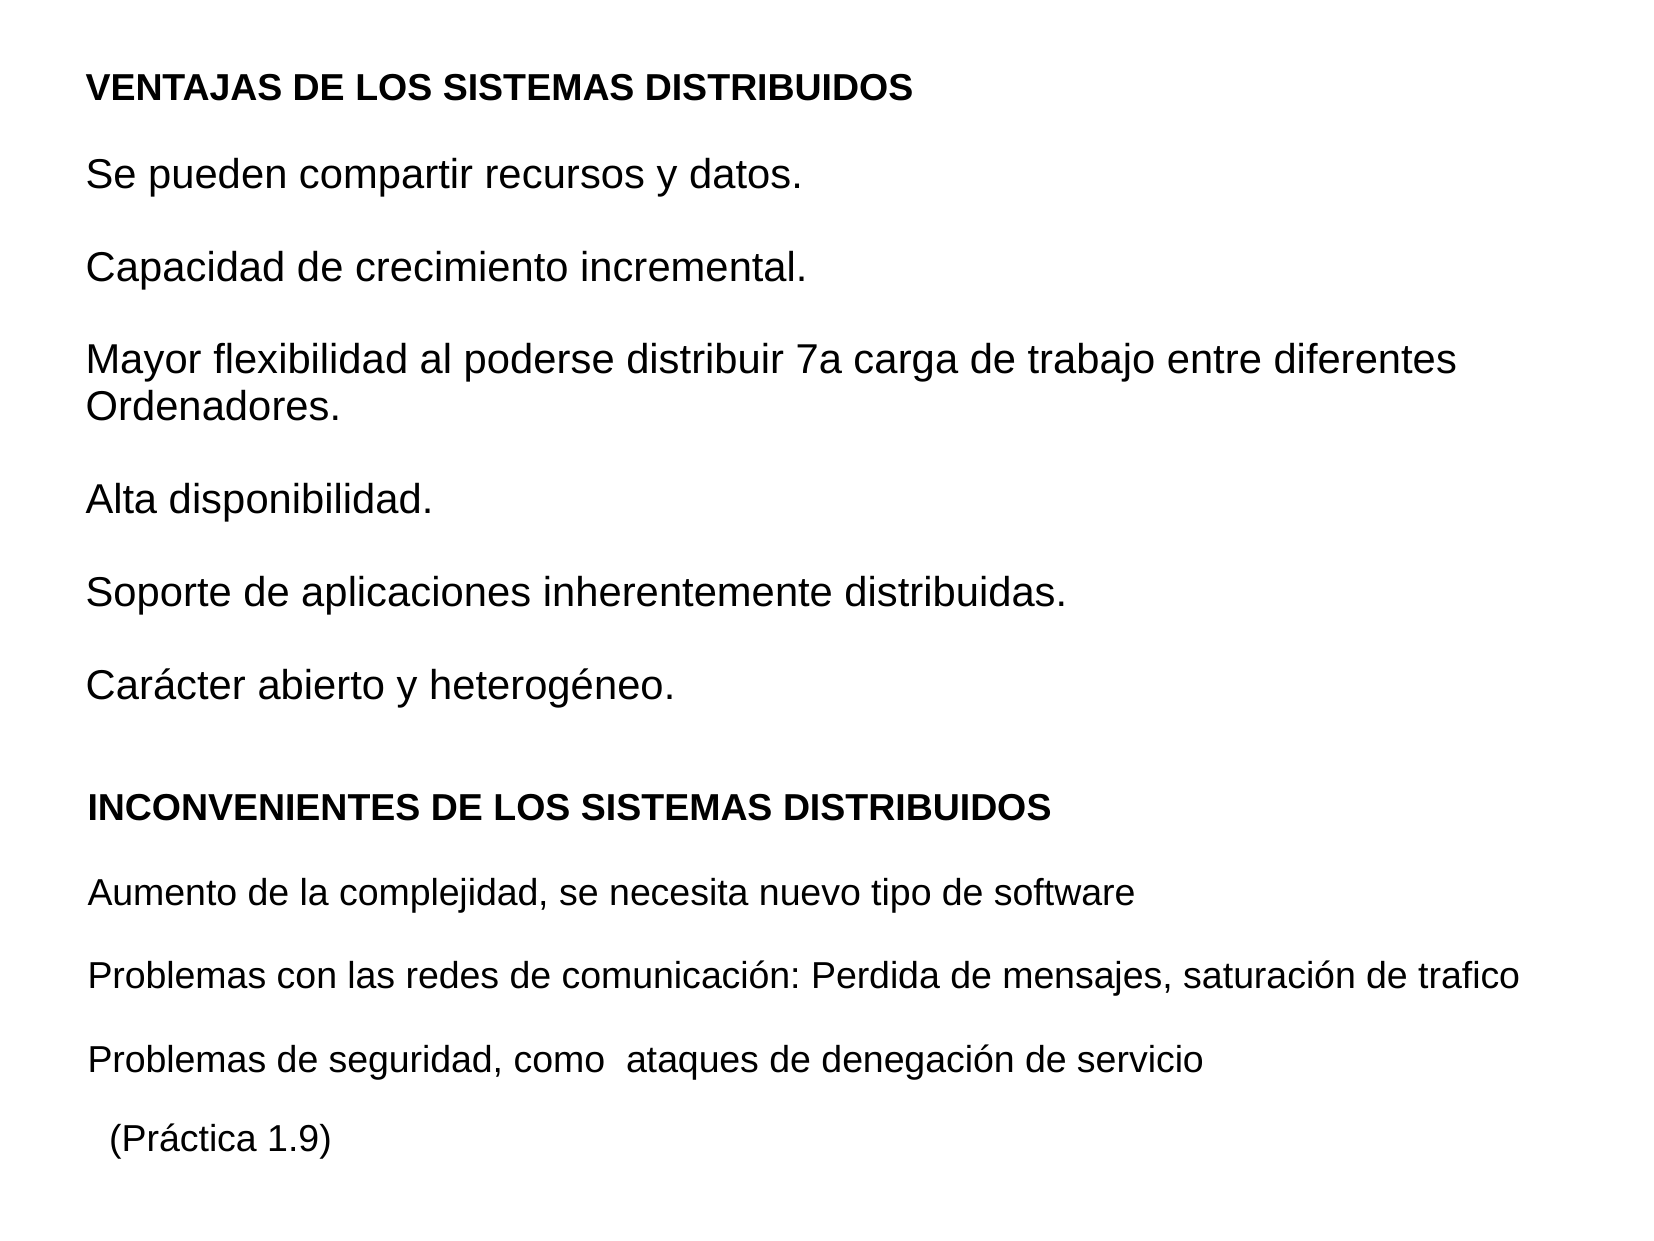

VENTAJAS DE LOS SISTEMAS DISTRIBUIDOS
Se pueden compartir recursos y datos.
Capacidad de crecimiento incremental.
Mayor flexibilidad al poderse distribuir 7a carga de trabajo entre diferentes
Ordenadores.
Alta disponibilidad.
Soporte de aplicaciones inherentemente distribuidas.
Carácter abierto y heterogéneo.
INCONVENIENTES DE LOS SISTEMAS DISTRIBUIDOS
Aumento de la complejidad, se necesita nuevo tipo de software
Problemas con las redes de comunicación: Perdida de mensajes, saturación de trafico
Problemas de seguridad, como ataques de denegación de servicio
(Práctica 1.9)